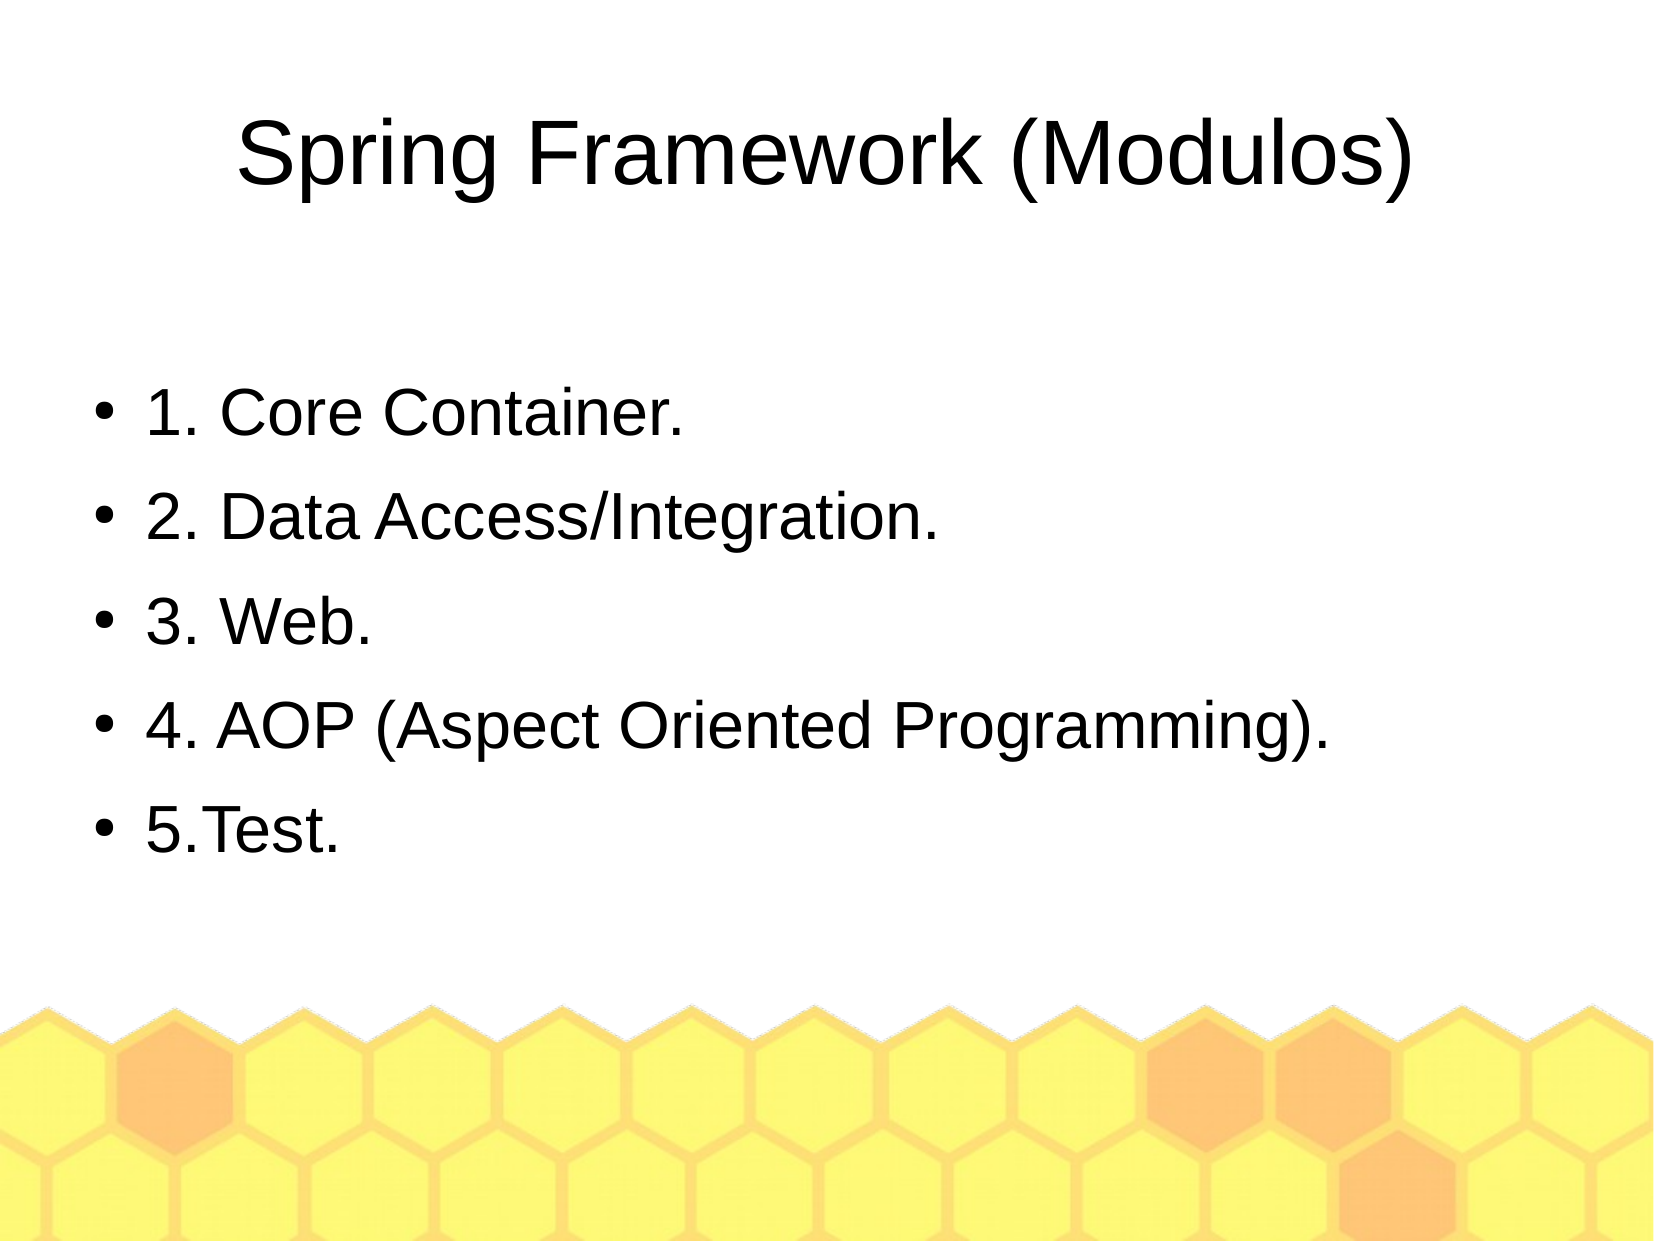

# Spring Framework (Modulos)
1. Core Container.
2. Data Access/Integration.
3. Web.
4. AOP (Aspect Oriented Programming).
5.Test.